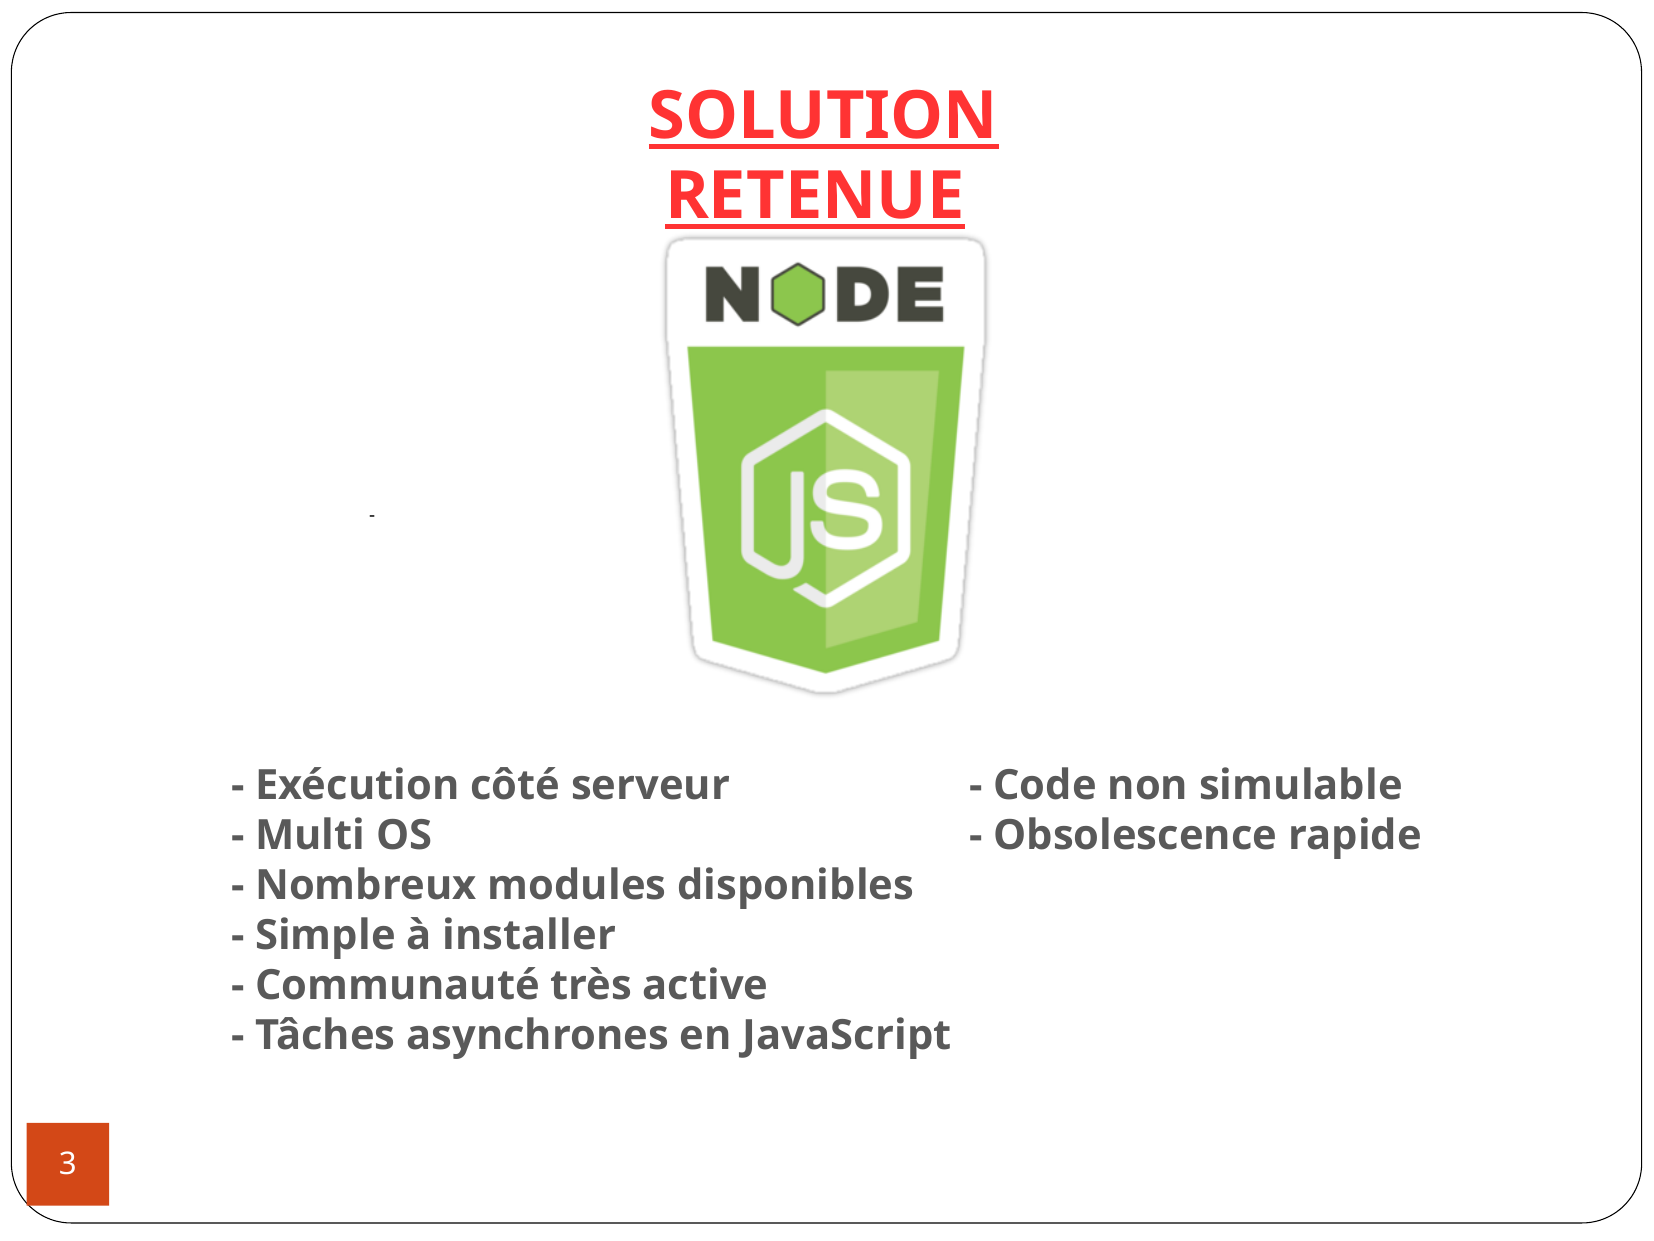

SOLUTION RETENUE
- Exécution côté serveur		 	- Code non simulable
- Multi OS								- Obsolescence rapide
- Nombreux modules disponibles
- Simple à installer
- Communauté très active
- Tâches asynchrones en JavaScript